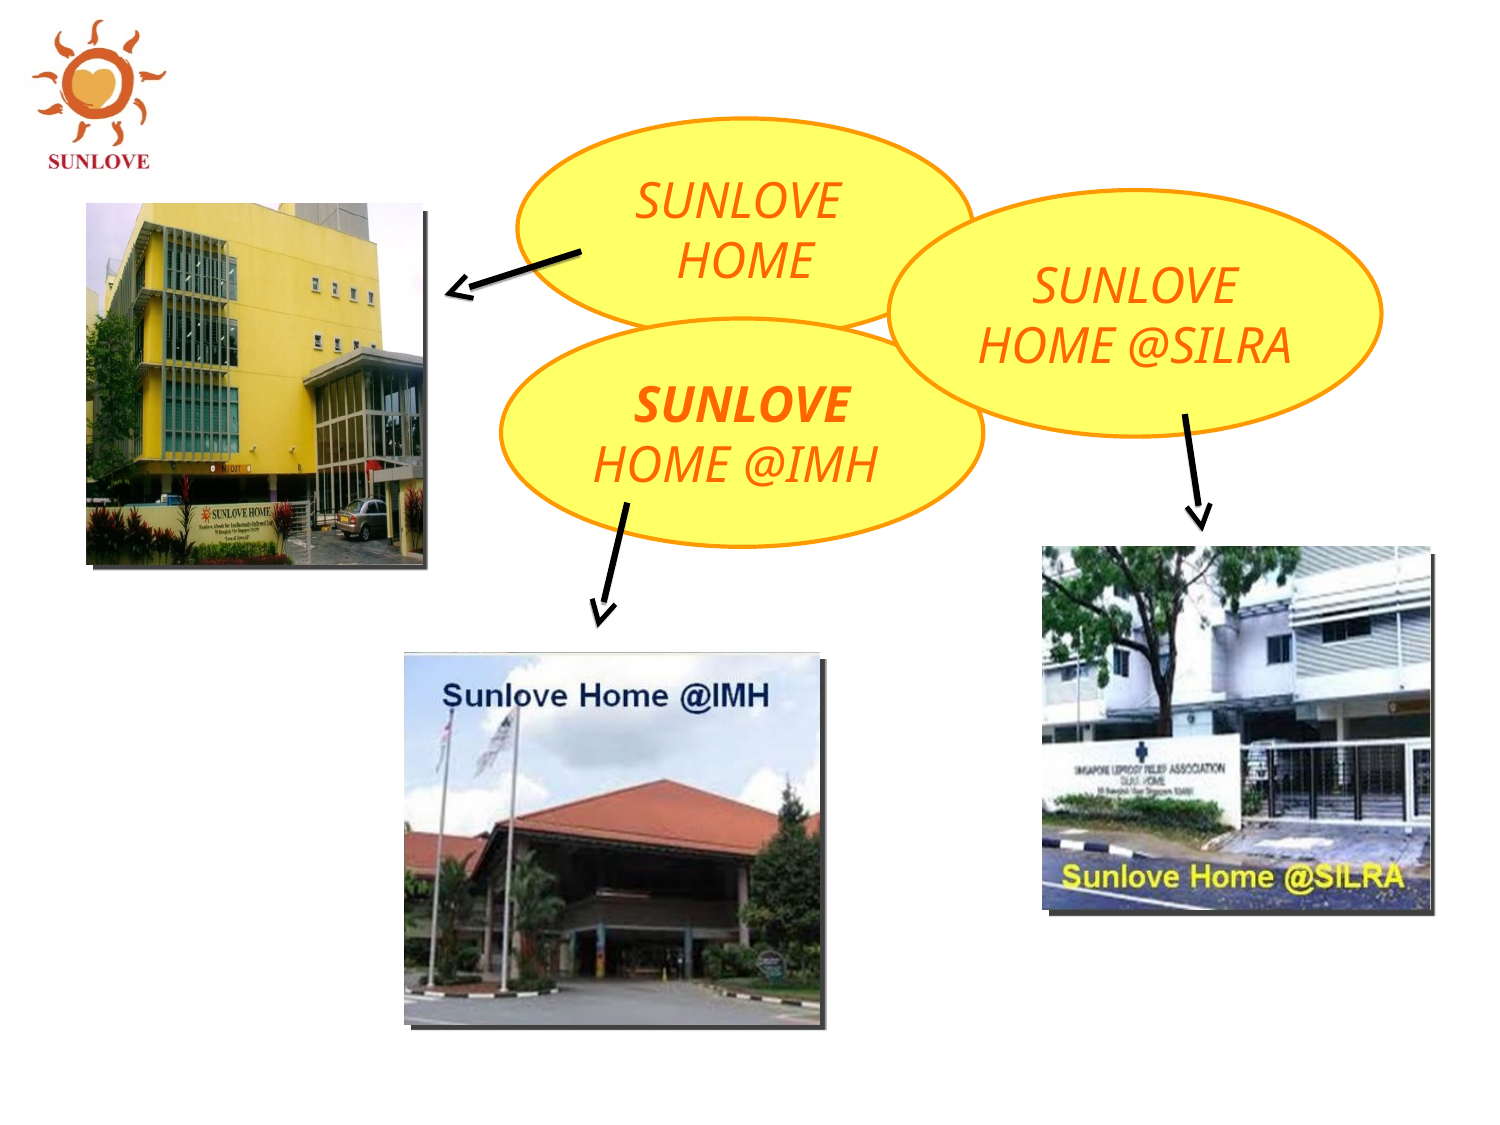

SUNLOVE
HOME
SUNLOVE HOME @SILRA
SUNLOVE HOME @IMH